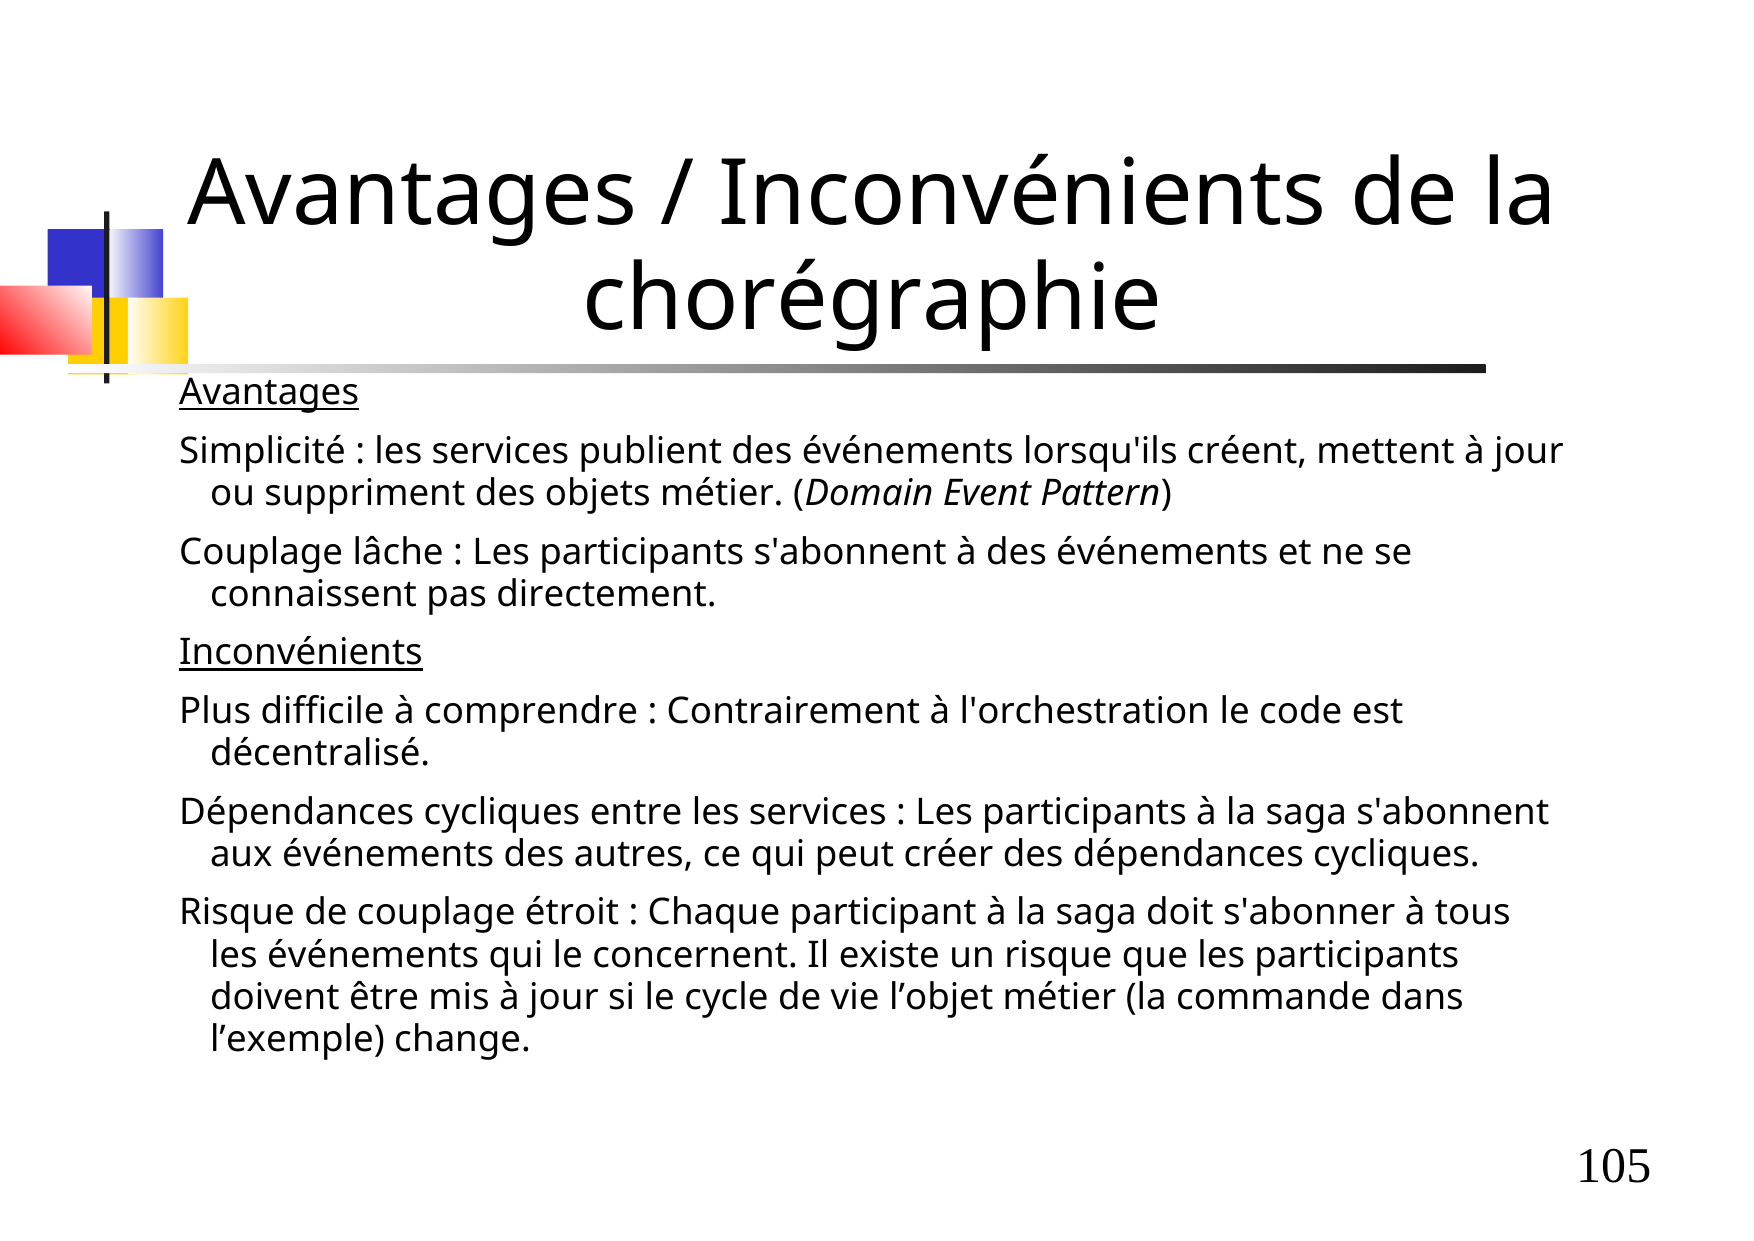

# Avantages / Inconvénients de la chorégraphie
Avantages
Simplicité : les services publient des événements lorsqu'ils créent, mettent à jour ou suppriment des objets métier. (Domain Event Pattern)
Couplage lâche : Les participants s'abonnent à des événements et ne se connaissent pas directement.
Inconvénients
Plus difficile à comprendre : Contrairement à l'orchestration le code est décentralisé.
Dépendances cycliques entre les services : Les participants à la saga s'abonnent aux événements des autres, ce qui peut créer des dépendances cycliques.
Risque de couplage étroit : Chaque participant à la saga doit s'abonner à tous les événements qui le concernent. Il existe un risque que les participants doivent être mis à jour si le cycle de vie l’objet métier (la commande dans l’exemple) change.